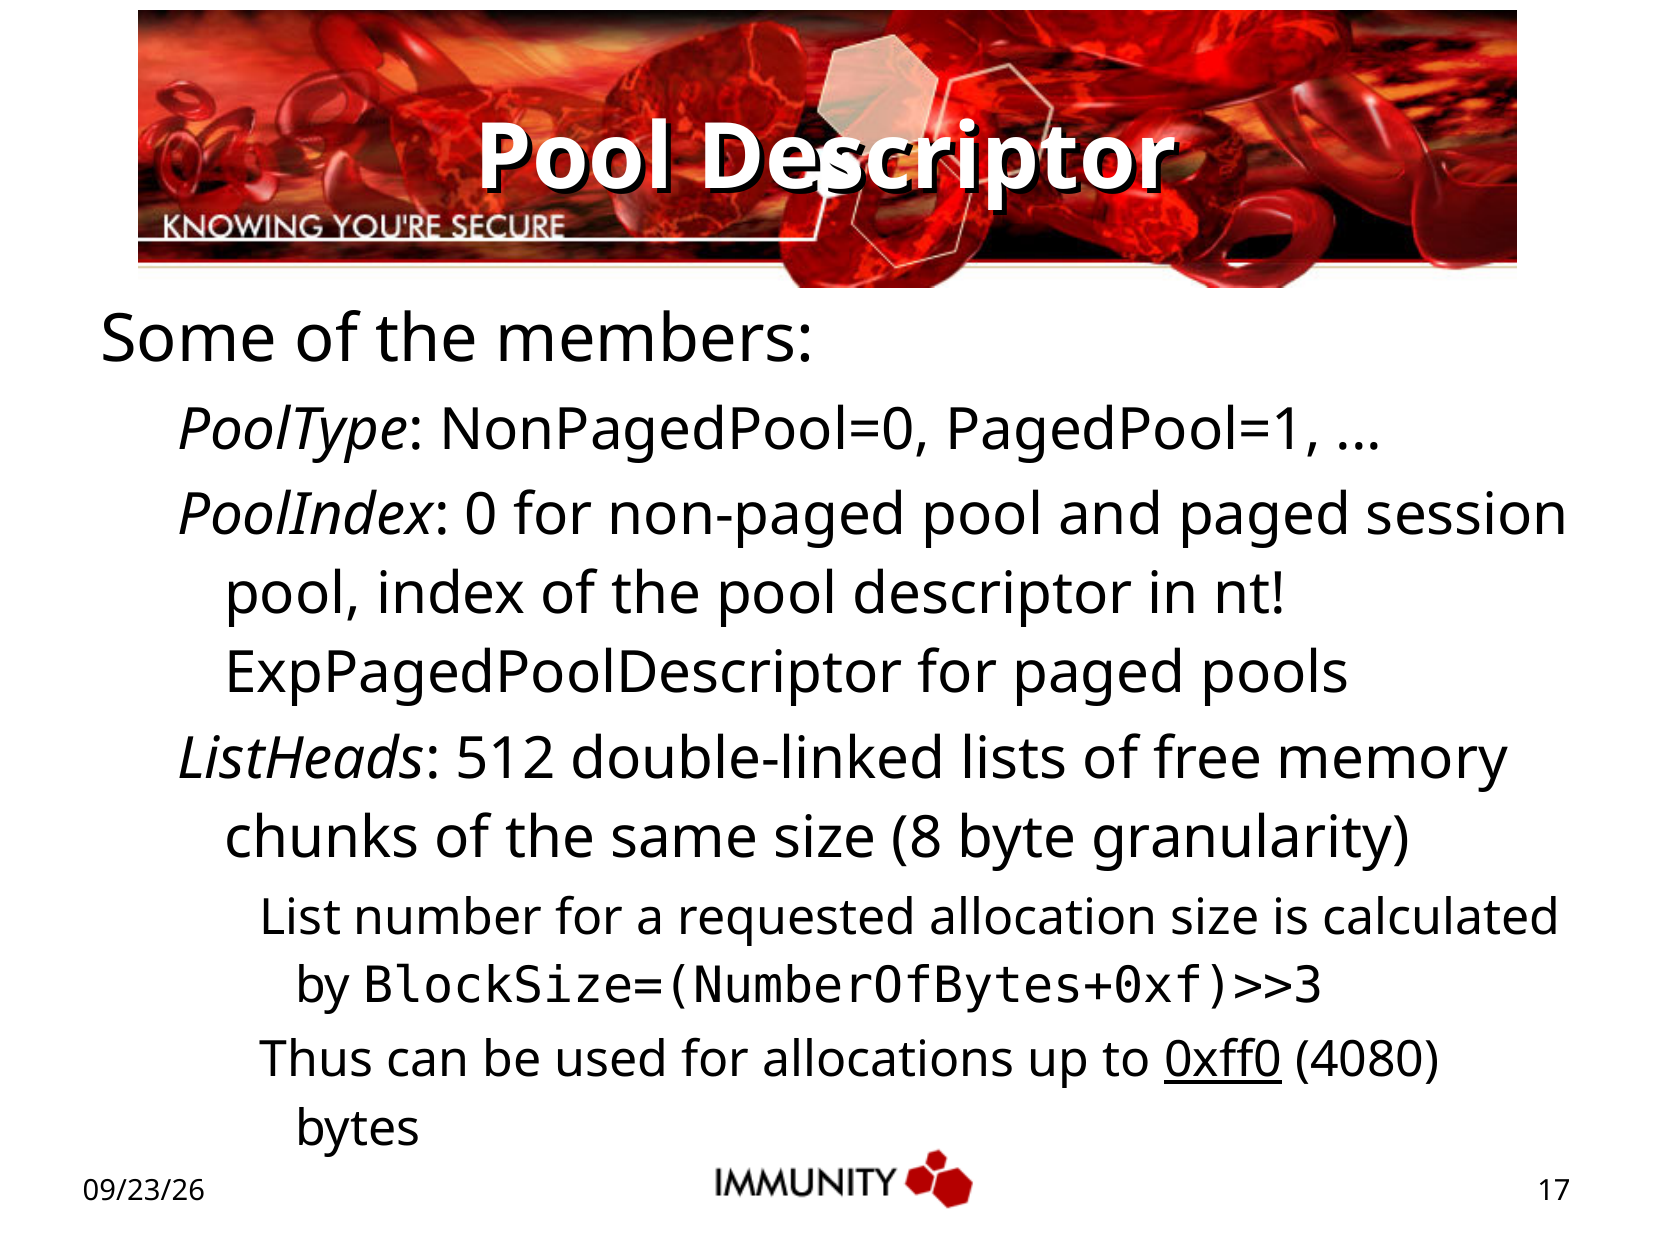

# Pool Descriptor
Some of the members:
PoolType: NonPagedPool=0, PagedPool=1, ...
PoolIndex: 0 for non-paged pool and paged session pool, index of the pool descriptor in nt!ExpPagedPoolDescriptor for paged pools
ListHeads: 512 double-linked lists of free memory chunks of the same size (8 byte granularity)
List number for a requested allocation size is calculated by BlockSize=(NumberOfBytes+0xf)>>3
Thus can be used for allocations up to 0xff0 (4080) bytes
17